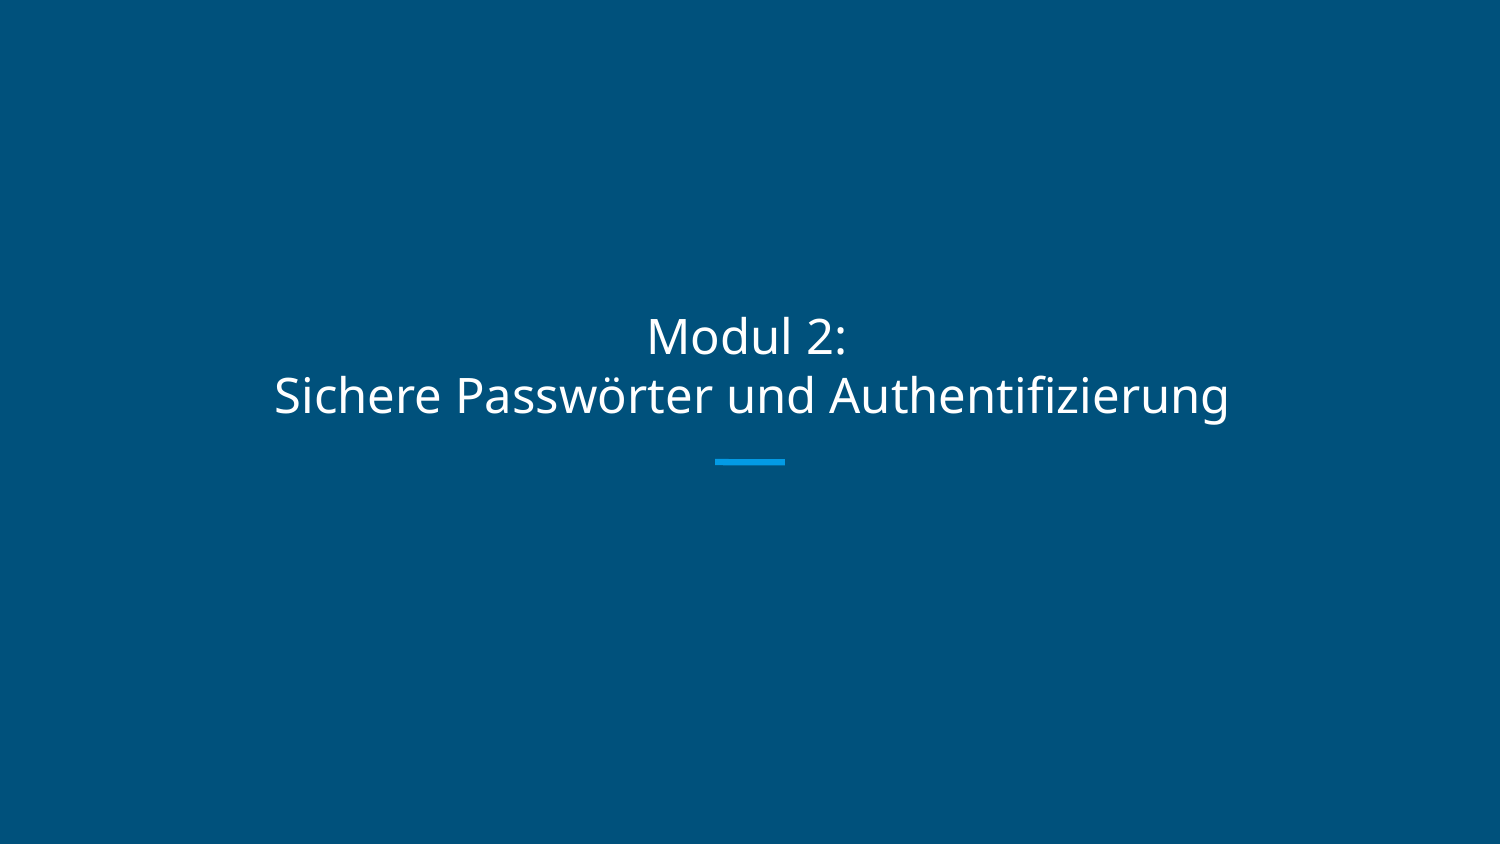

# Modul 2: Sichere Passwörter und Authentifizierung